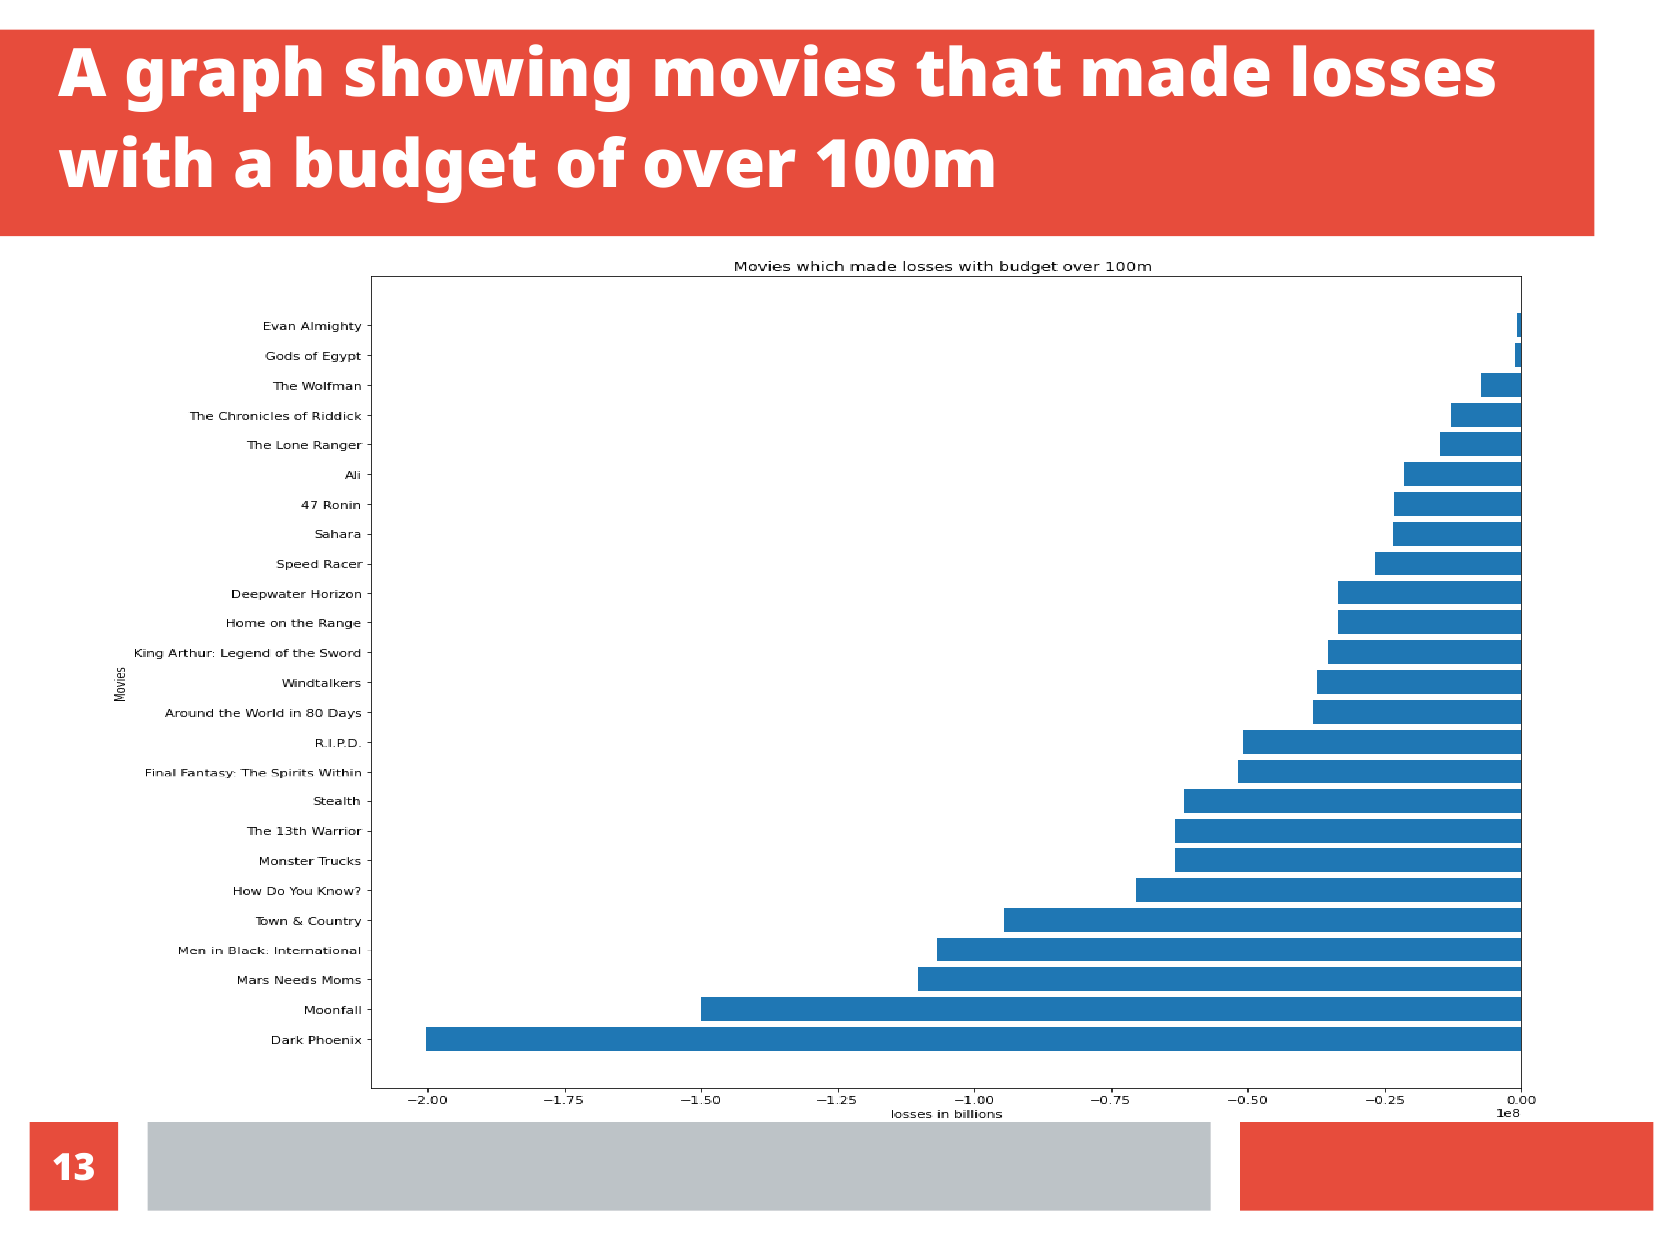

# A graph showing movies that made losses with a budget of over 100m
13